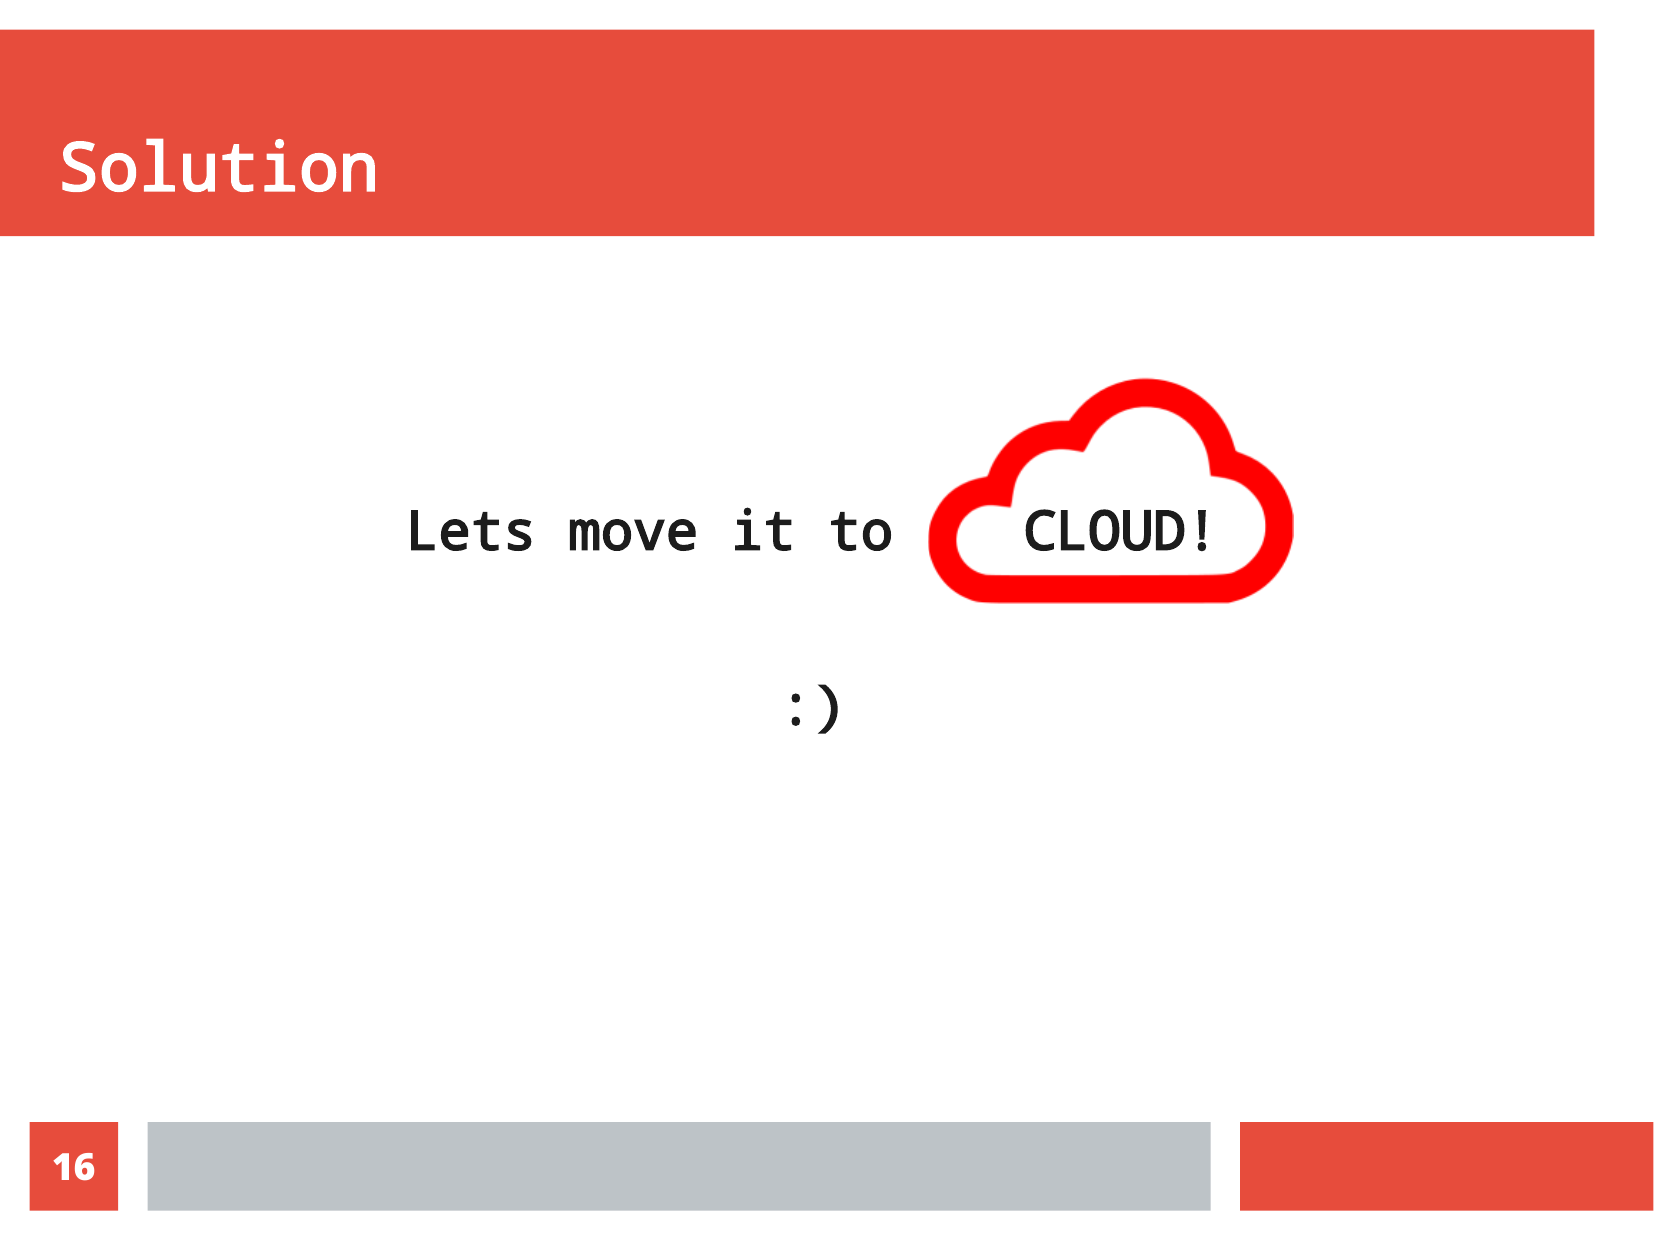

# Solution
Lets move it to CLOUD!
:)
16